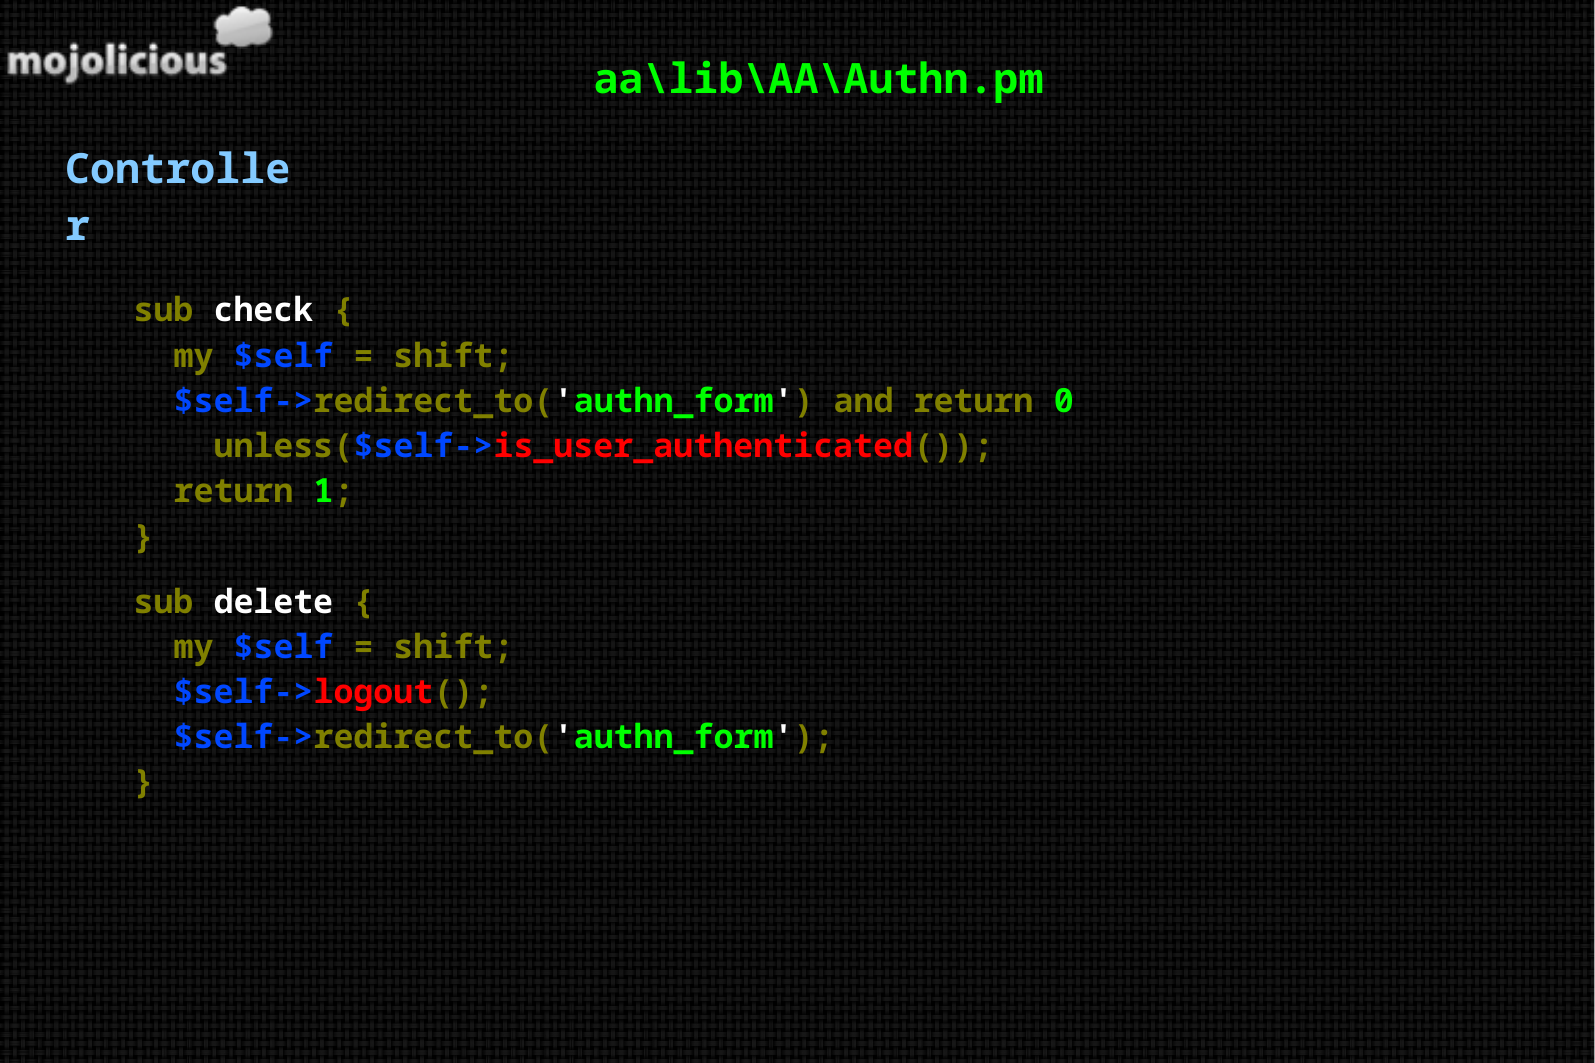

aa\lib\AA\Authn.pm
Controller
sub check {
 my $self = shift;
 $self->redirect_to('authn_form') and return 0
 unless($self->is_user_authenticated());
 return 1;
}
sub delete {
 my $self = shift;
 $self->logout();
 $self->redirect_to('authn_form');
}